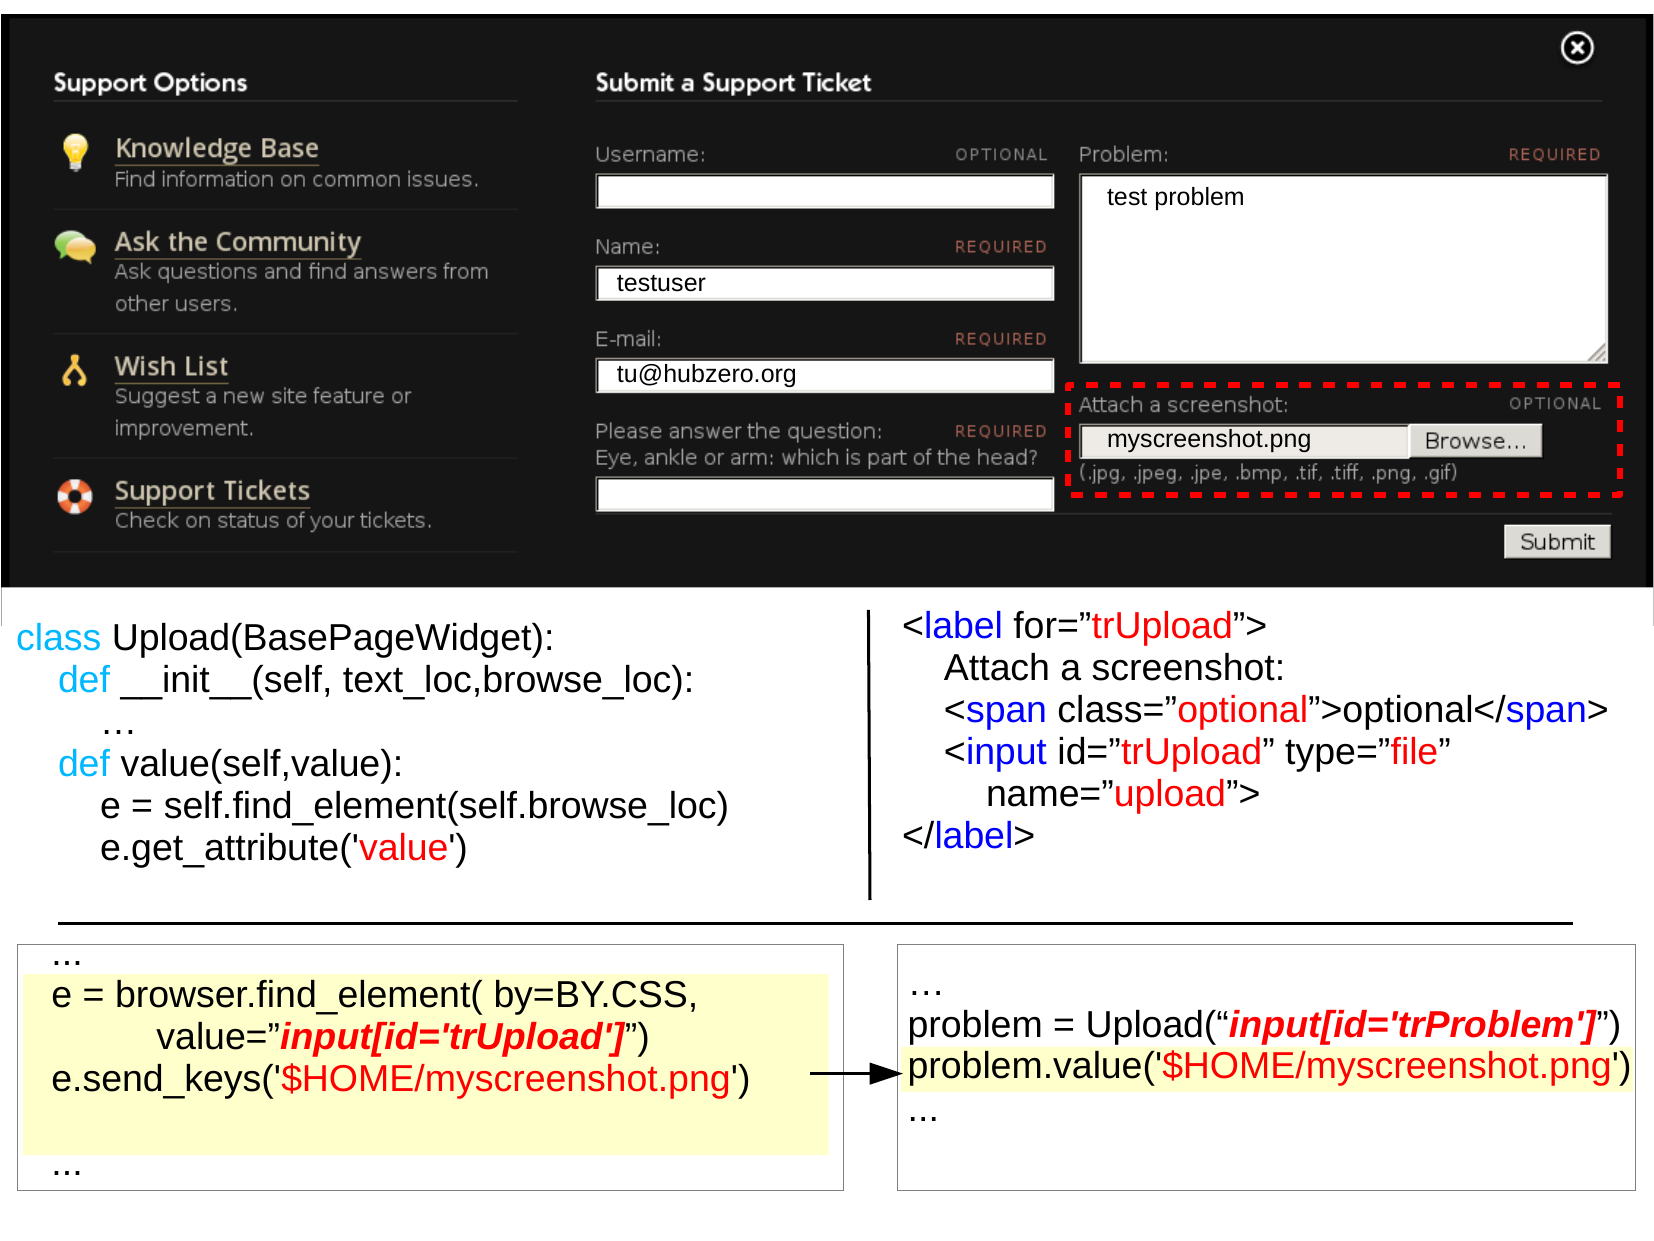

test problem
testuser
tu@hubzero.org
myscreenshot.png
<label for=”trUpload”>
 Attach a screenshot:
 <span class=”optional”>optional</span>
 <input id=”trUpload” type=”file”
 name=”upload”>
</label>
class Upload(BasePageWidget):
 def __init__(self, text_loc,browse_loc):
 …
 def value(self,value):
 e = self.find_element(self.browse_loc)
 e.get_attribute('value')
...
e = browser.find_element( by=BY.CSS,
 value=”input[id='trUpload']”)
e.send_keys('$HOME/myscreenshot.png')
...
…
problem = Upload(“input[id='trProblem']”)
problem.value('$HOME/myscreenshot.png')
...